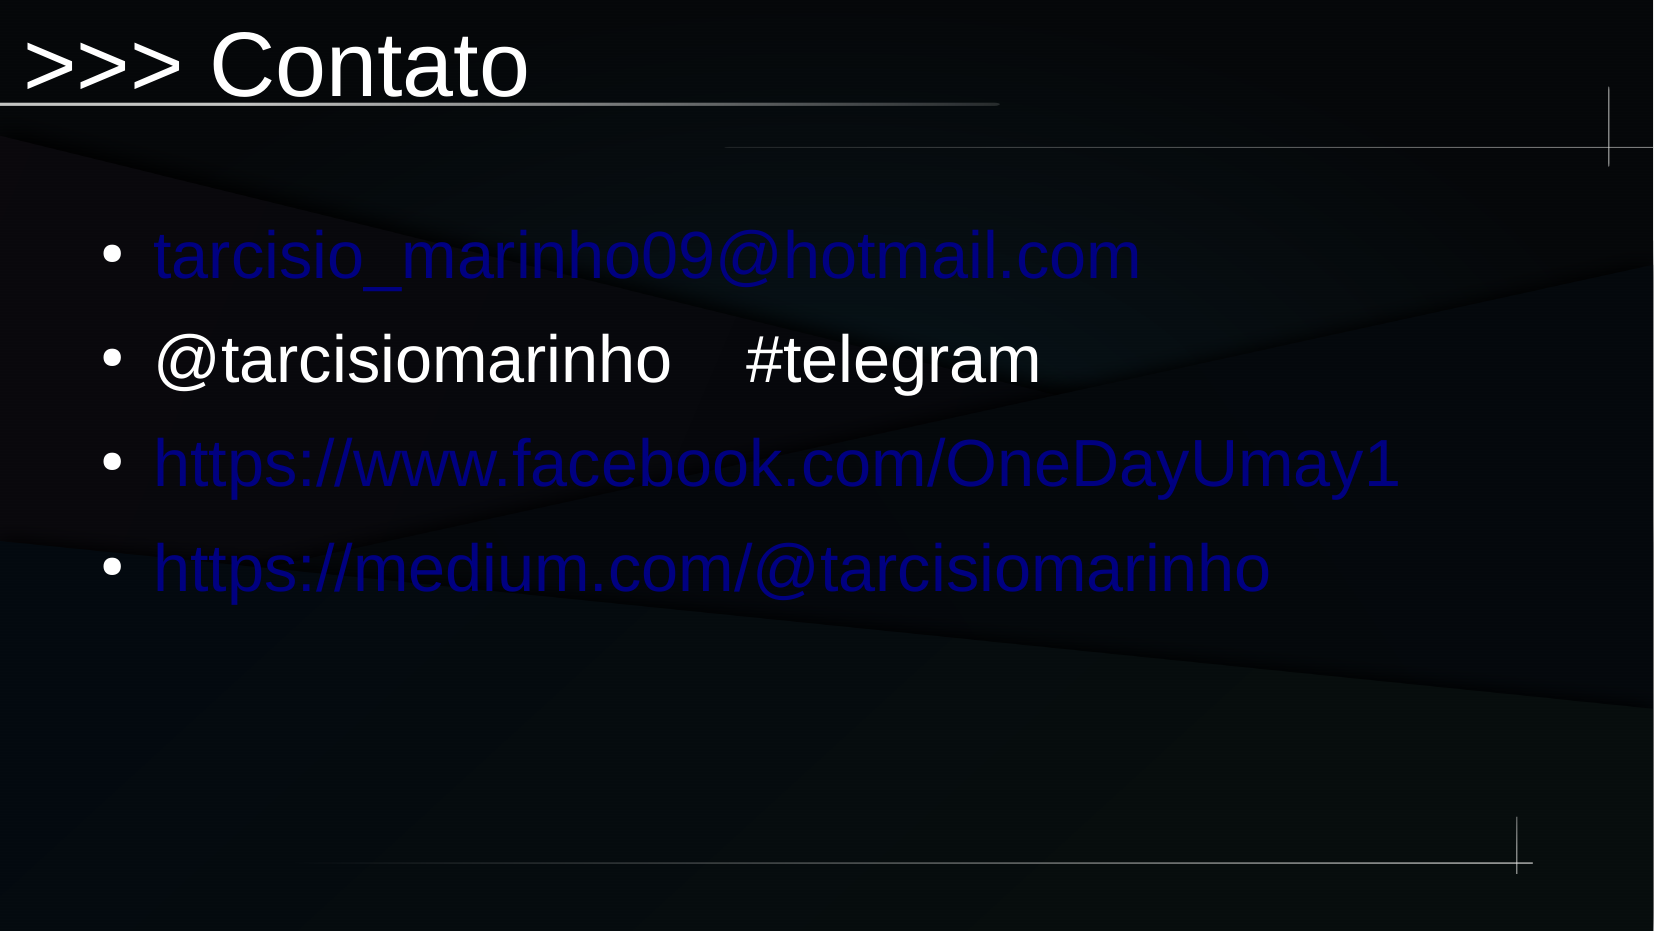

# >>> Contato
tarcisio_marinho09@hotmail.com
@tarcisiomarinho #telegram
https://www.facebook.com/OneDayUmay1
https://medium.com/@tarcisiomarinho